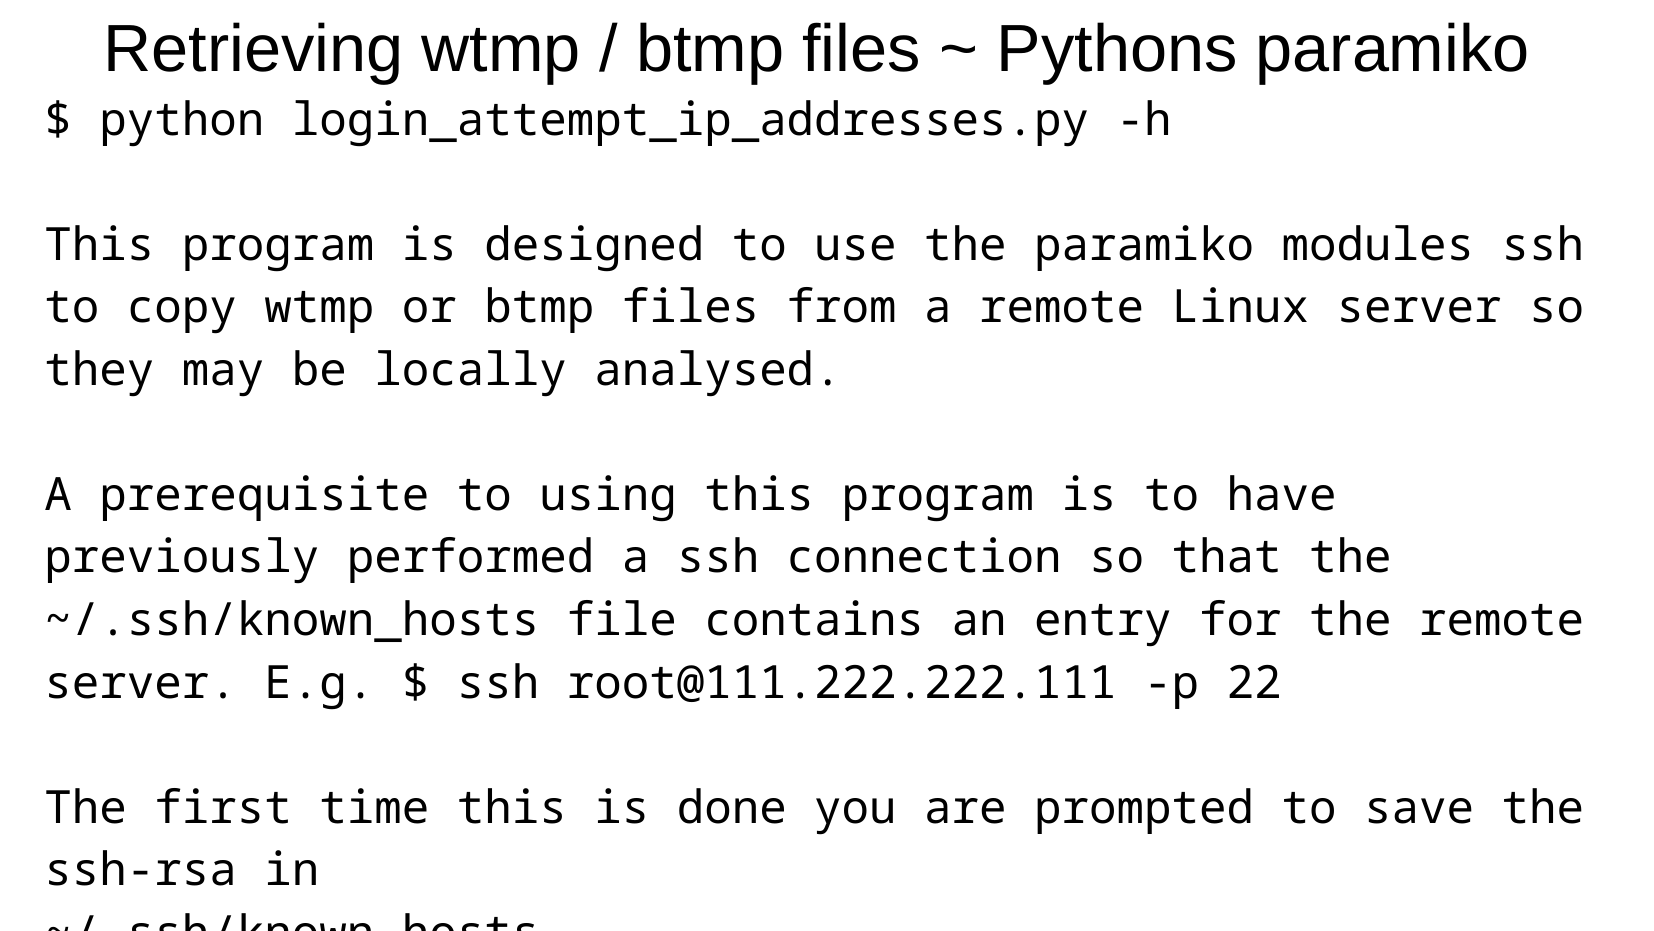

# Retrieving wtmp / btmp files ~ Pythons paramiko
$ python login_attempt_ip_addresses.py -h
This program is designed to use the paramiko modules ssh to copy wtmp or btmp files from a remote Linux server so they may be locally analysed.
A prerequisite to using this program is to have previously performed a ssh connection so that the ~/.ssh/known_hosts file contains an entry for the remote server. E.g. $ ssh root@111.222.222.111 -p 22
The first time this is done you are prompted to save the ssh-rsa in
~/.ssh/known_hosts.
Note that a wtmp / btmp file from a previous month may have a path and file name of /var/log/btmp.1 and have r access for root and group, but not world. Thus you may need to log in via ssh and set $ sudo chmod +664 /var/log/btmp.1 before using this program, so that the file may be accessed in order to be copied.